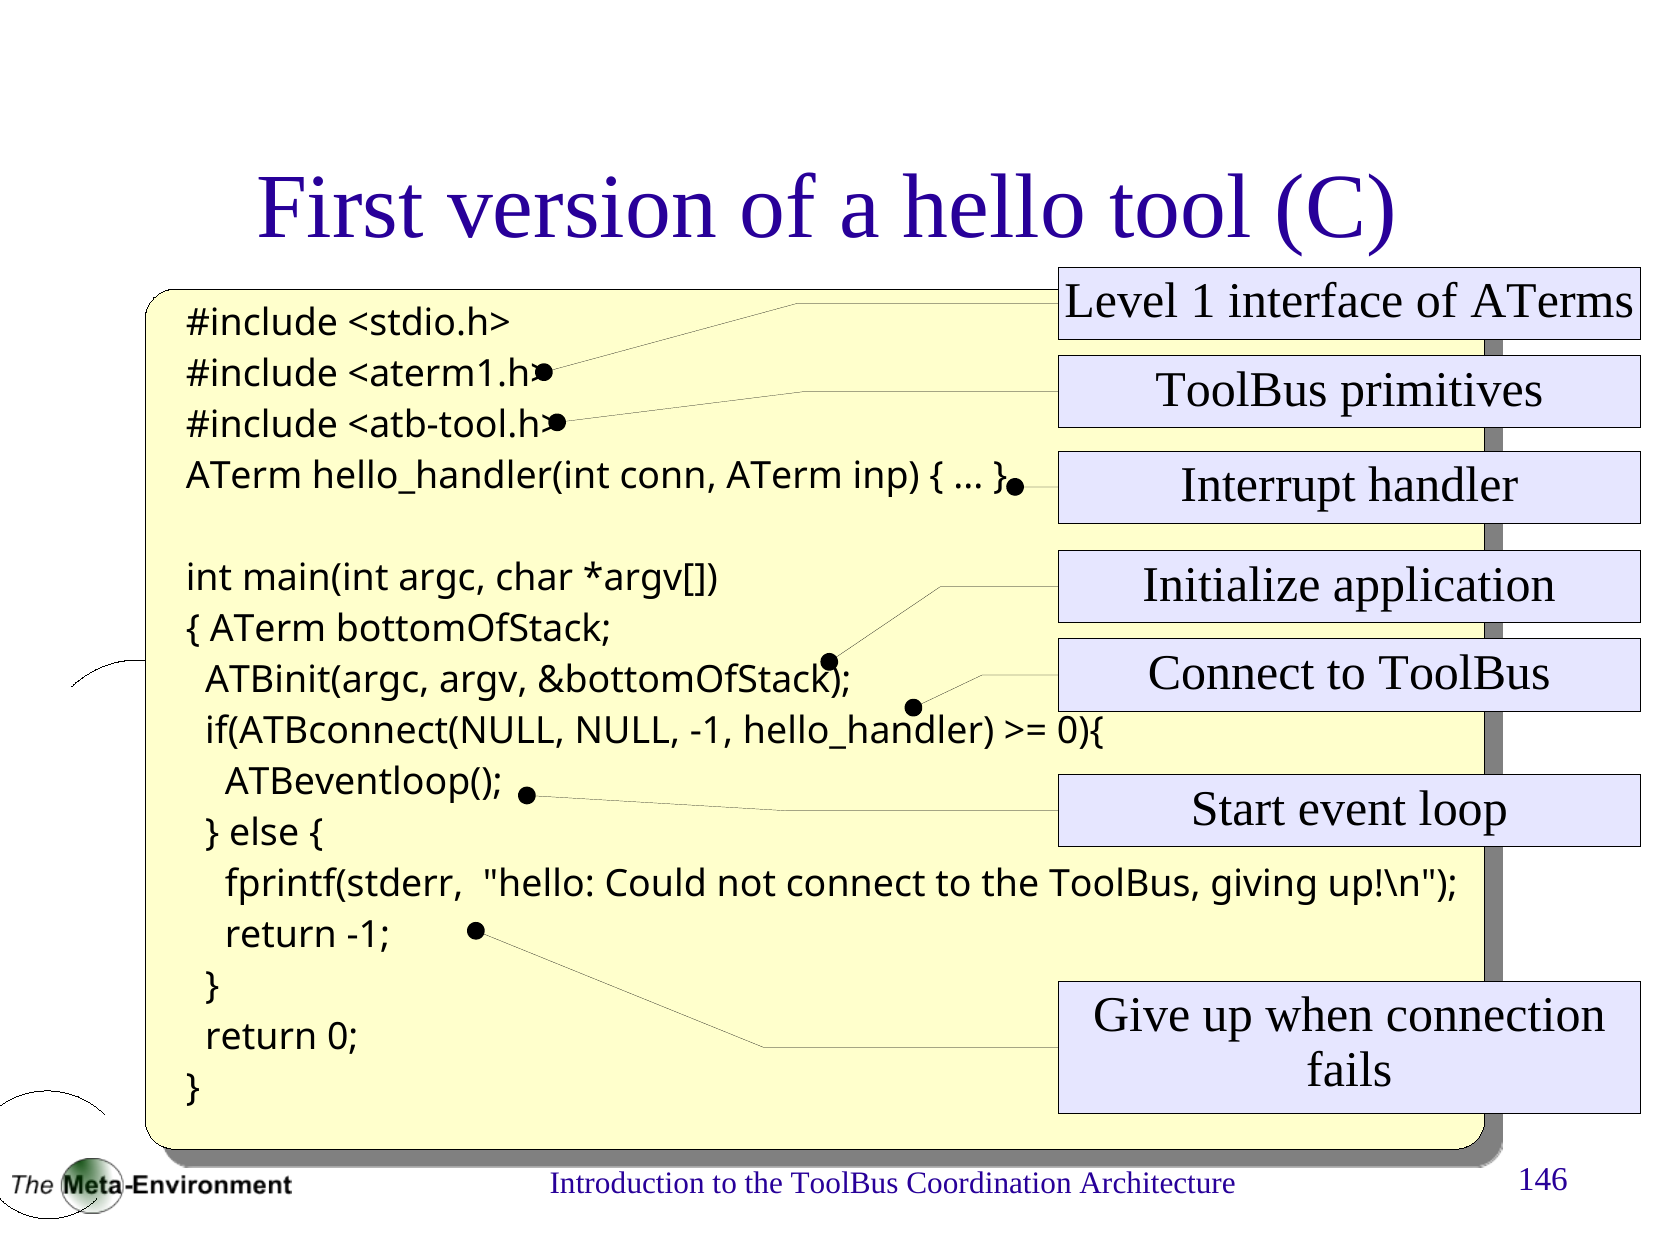

# First version of a hello tool (C)
#include <stdio.h>
#include <aterm1.h>
#include <atb-tool.h>
ATerm hello_handler(int conn, ATerm inp) { ... }
int main(int argc, char *argv[])
{ ATerm bottomOfStack;
 ATBinit(argc, argv, &bottomOfStack);
 if(ATBconnect(NULL, NULL, -1, hello_handler) >= 0){
 ATBeventloop();
 } else {
 fprintf(stderr, "hello: Could not connect to the ToolBus, giving up!\n");
 return -1;
 }
 return 0;
}